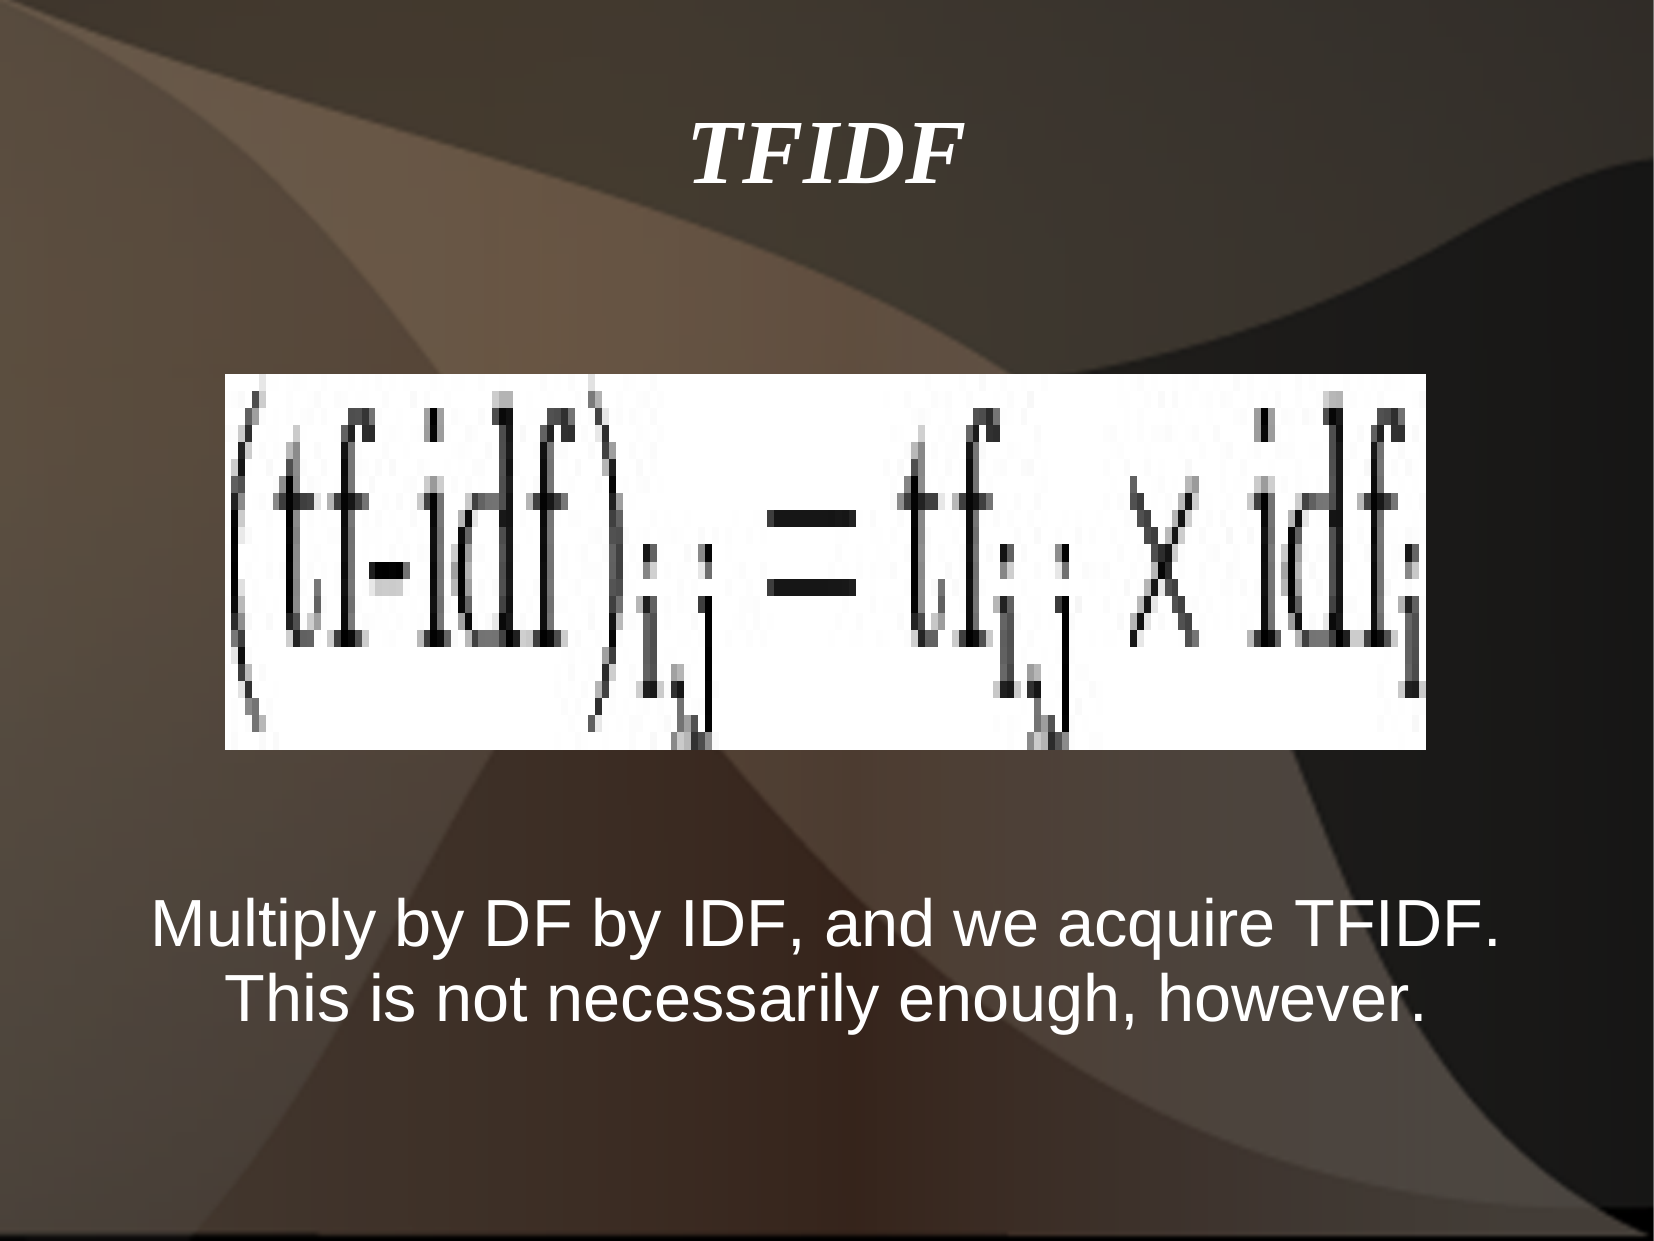

# TFIDF
Multiply by DF by IDF, and we acquire TFIDF. This is not necessarily enough, however.